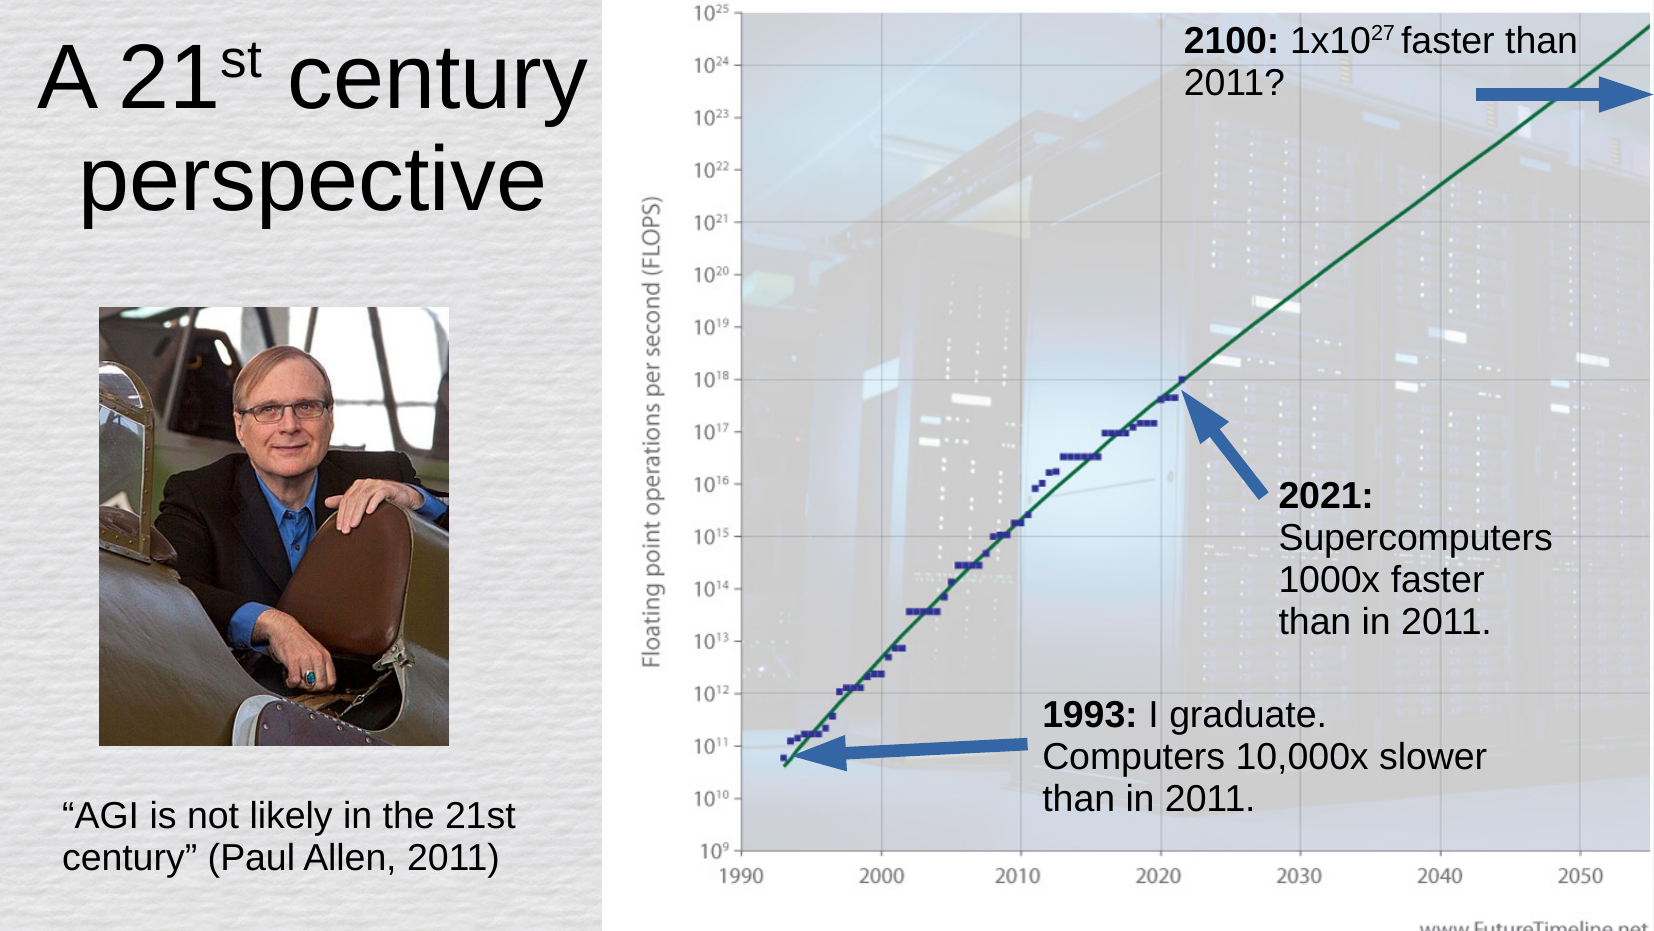

2100: 1x1027 faster than 2011?
# A 21st century perspective
2021: Supercomputers 1000x faster than in 2011.
1993: I graduate. Computers 10,000x slower than in 2011.
“AGI is not likely in the 21st century” (Paul Allen, 2011)